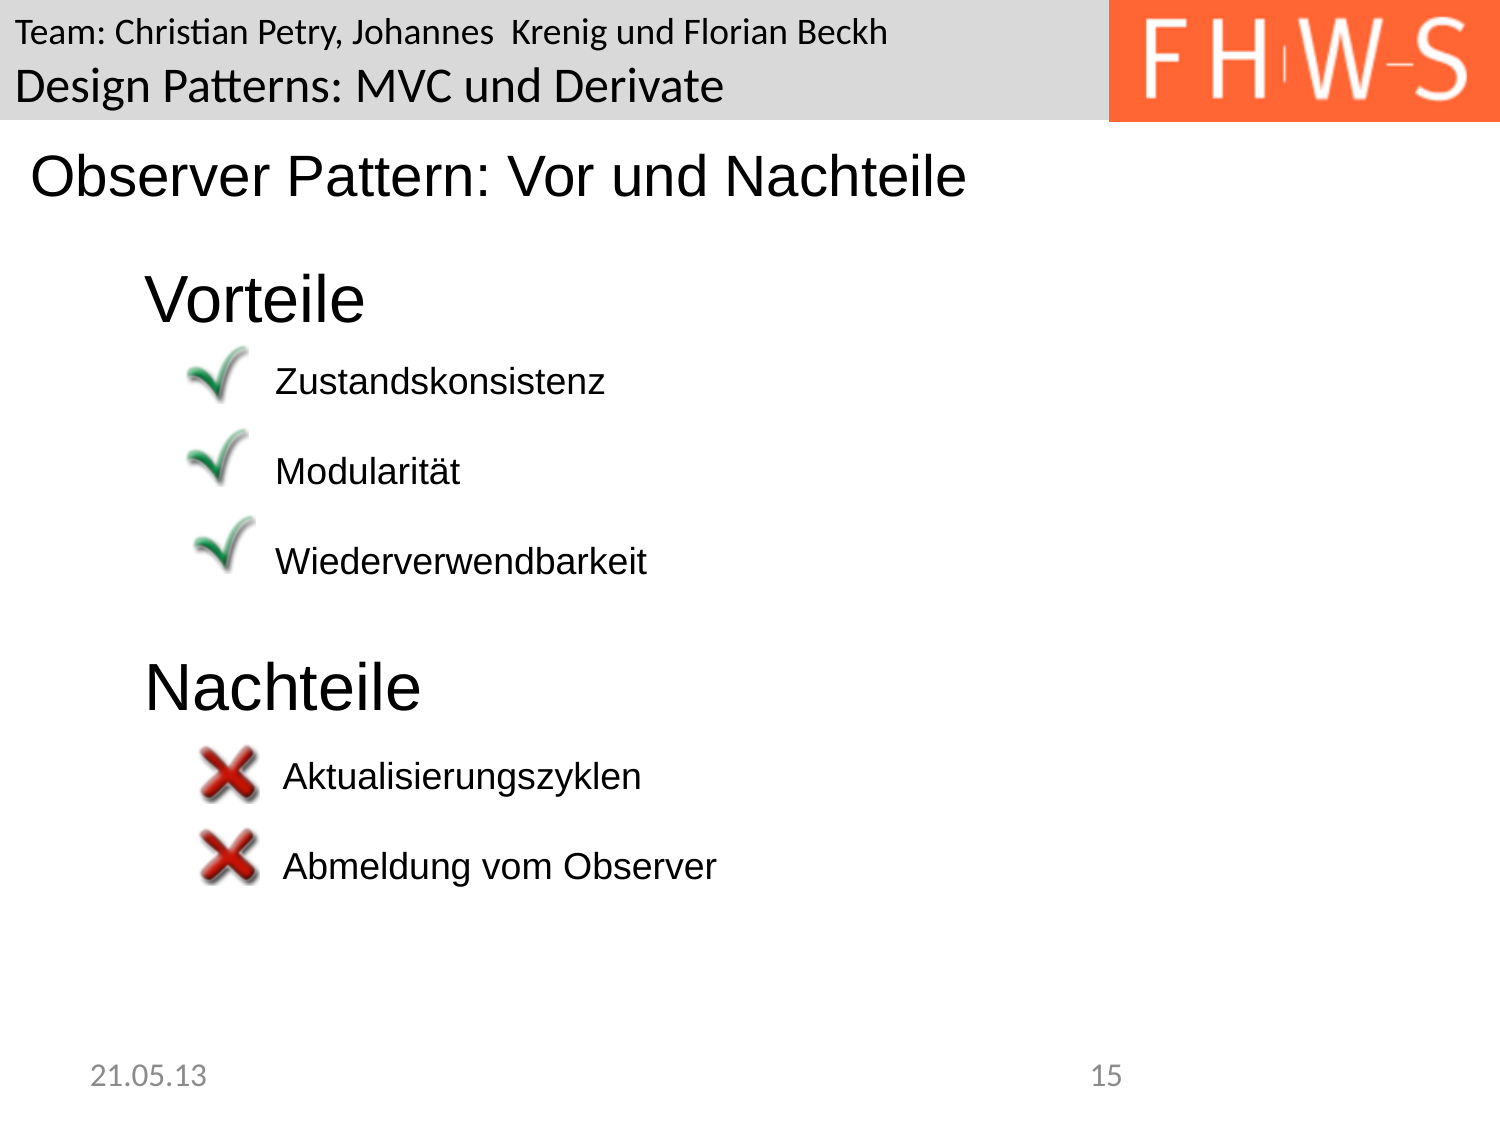

Observer Pattern: Vor und Nachteile
Vorteile
Zustandskonsistenz
Modularität
Wiederverwendbarkeit
Nachteile
Aktualisierungszyklen
Abmeldung vom Observer
21.05.13